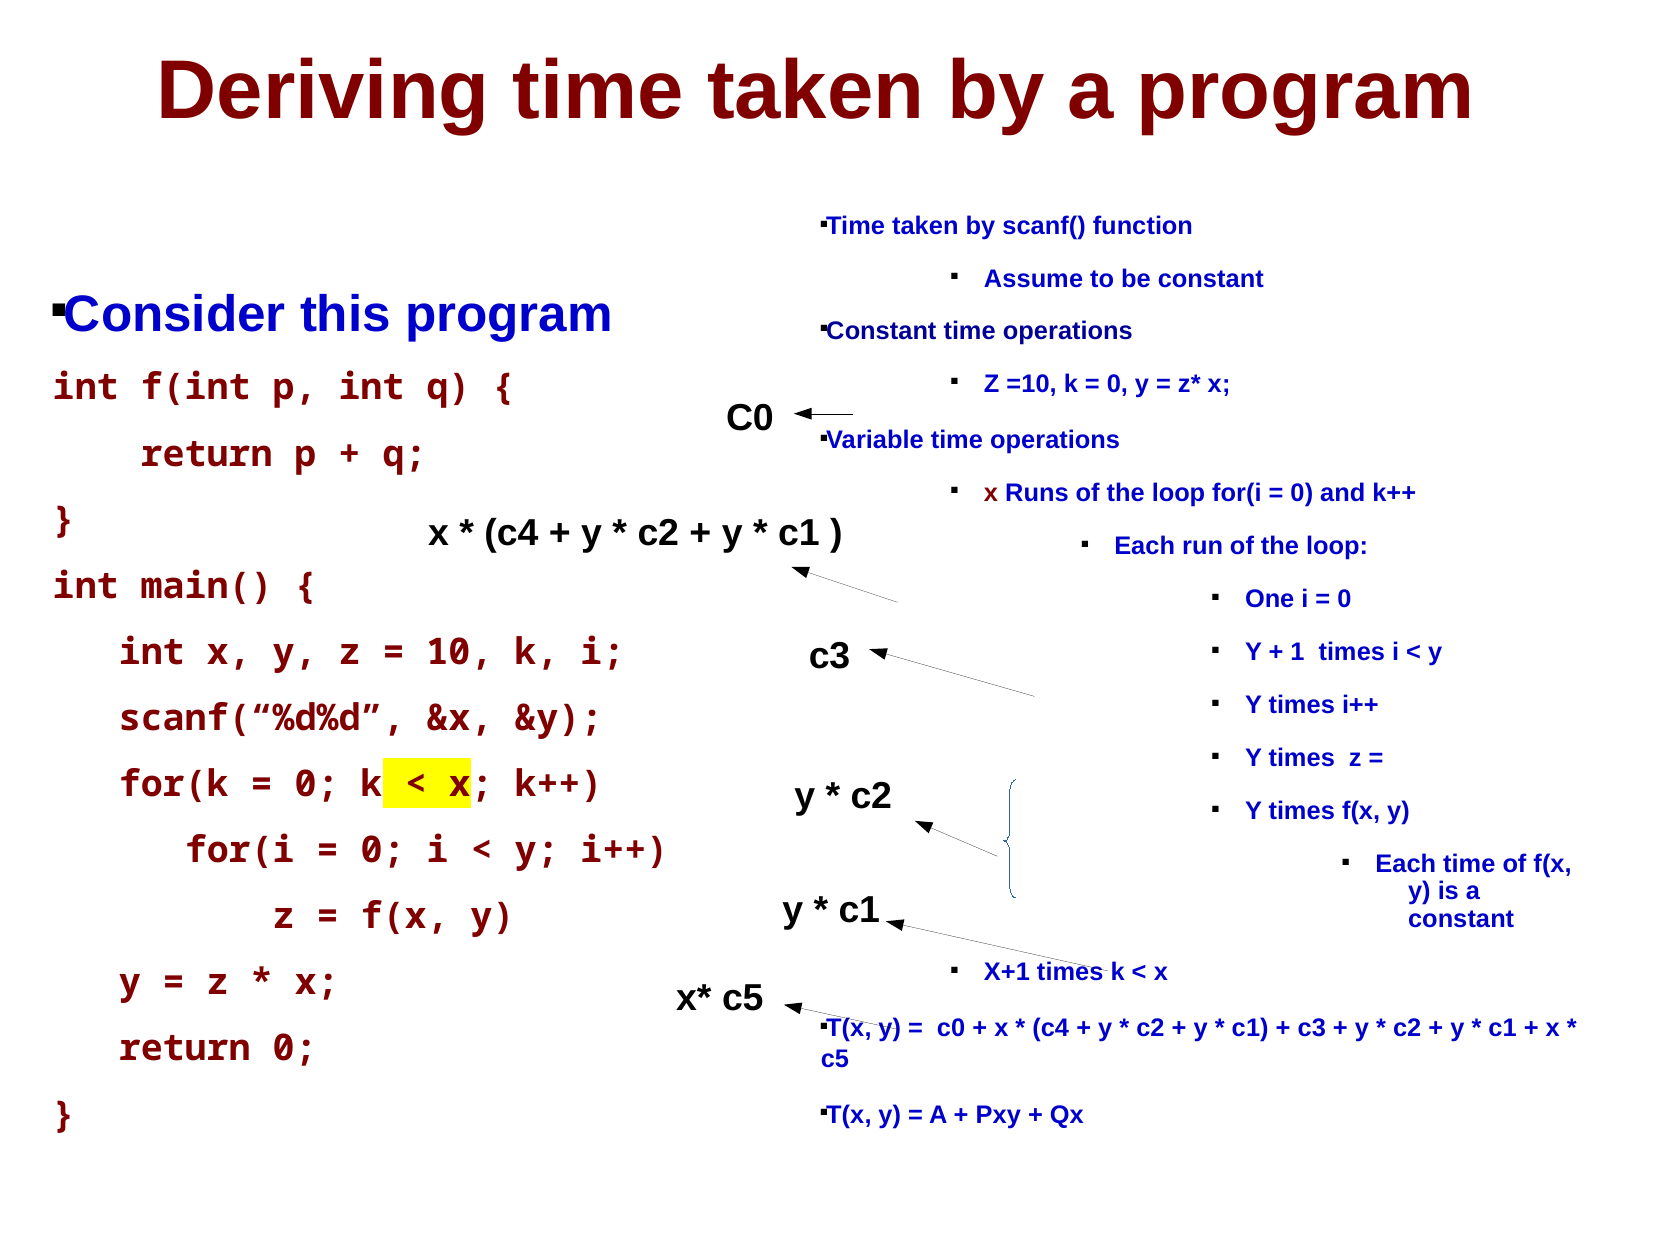

# Deriving time taken by a program
Time taken by scanf() function
Assume to be constant
Constant time operations
Z =10, k = 0, y = z* x;
Variable time operations
x Runs of the loop for(i = 0) and k++
Each run of the loop:
One i = 0
Y + 1 times i < y
Y times i++
Y times z =
Y times f(x, y)
Each time of f(x, y) is a constant
X+1 times k < x
T(x, y) = c0 + x * (c4 + y * c2 + y * c1) + c3 + y * c2 + y * c1 + x * c5
T(x, y) = A + Pxy + Qx
Consider this program
int f(int p, int q) {
 return p + q;
}
int main() {
 int x, y, z = 10, k, i;
 scanf(“%d%d”, &x, &y);
 for(k = 0; k < x; k++)
 for(i = 0; i < y; i++)
 z = f(x, y)
 y = z * x;
 return 0;
}
C0
x * (c4 + y * c2 + y * c1 )
c3
y * c2
y * c1
x* c5